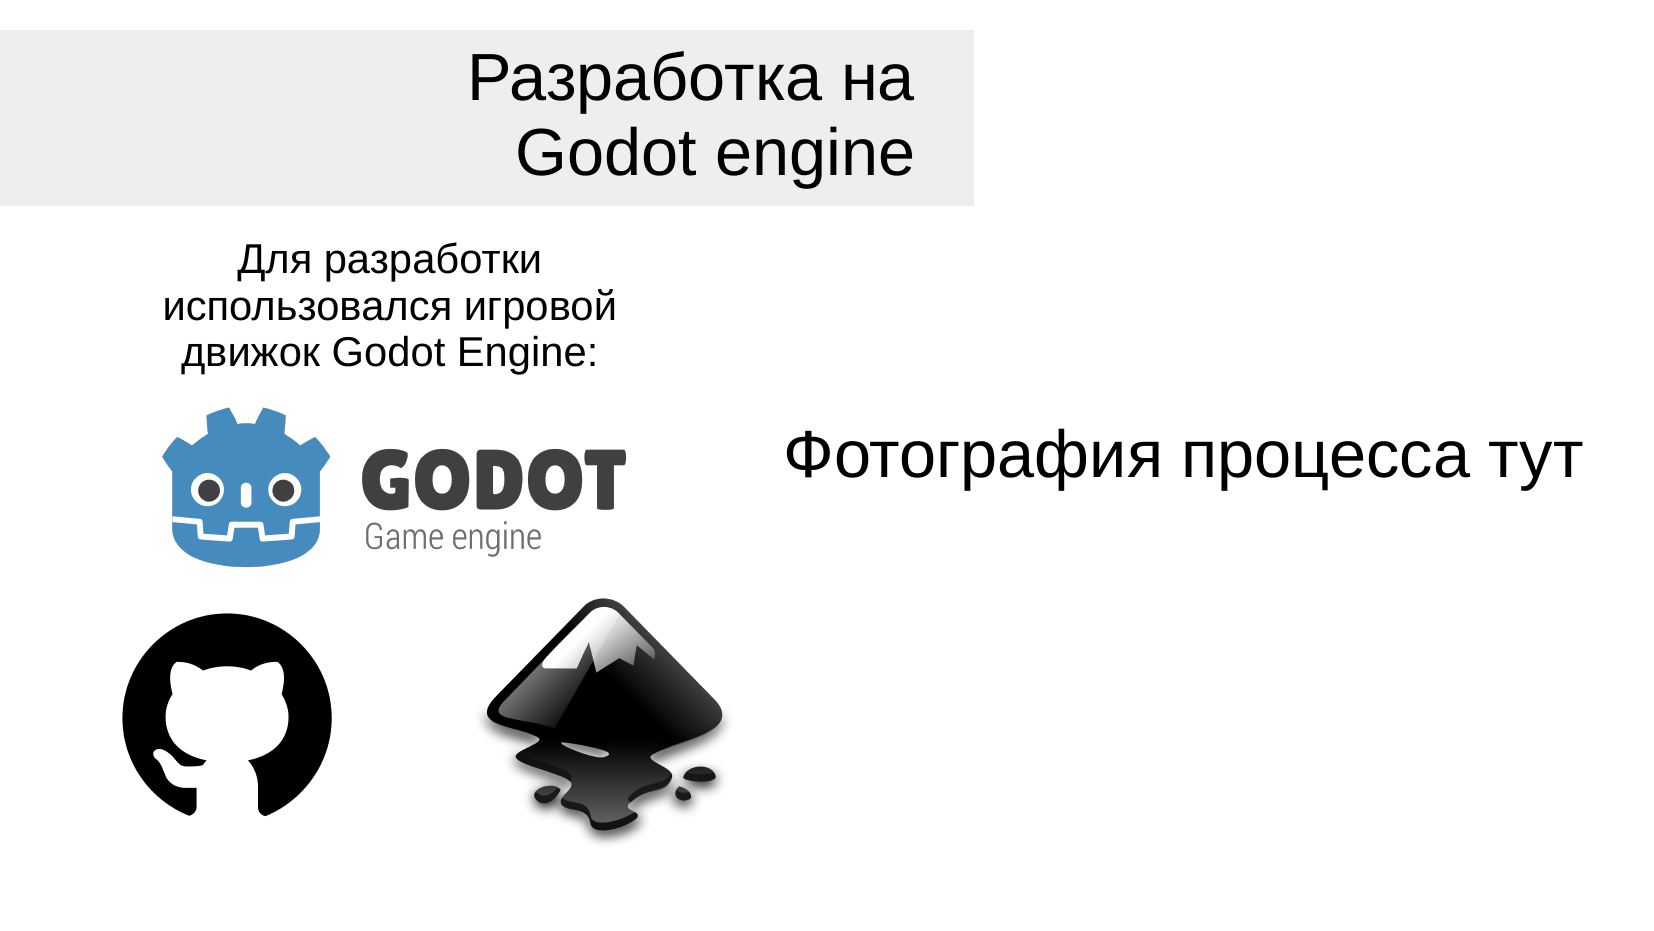

# Разработка на Godot engine
Для разработки использовался игровой движок Godot Engine:
Фотография процесса тут